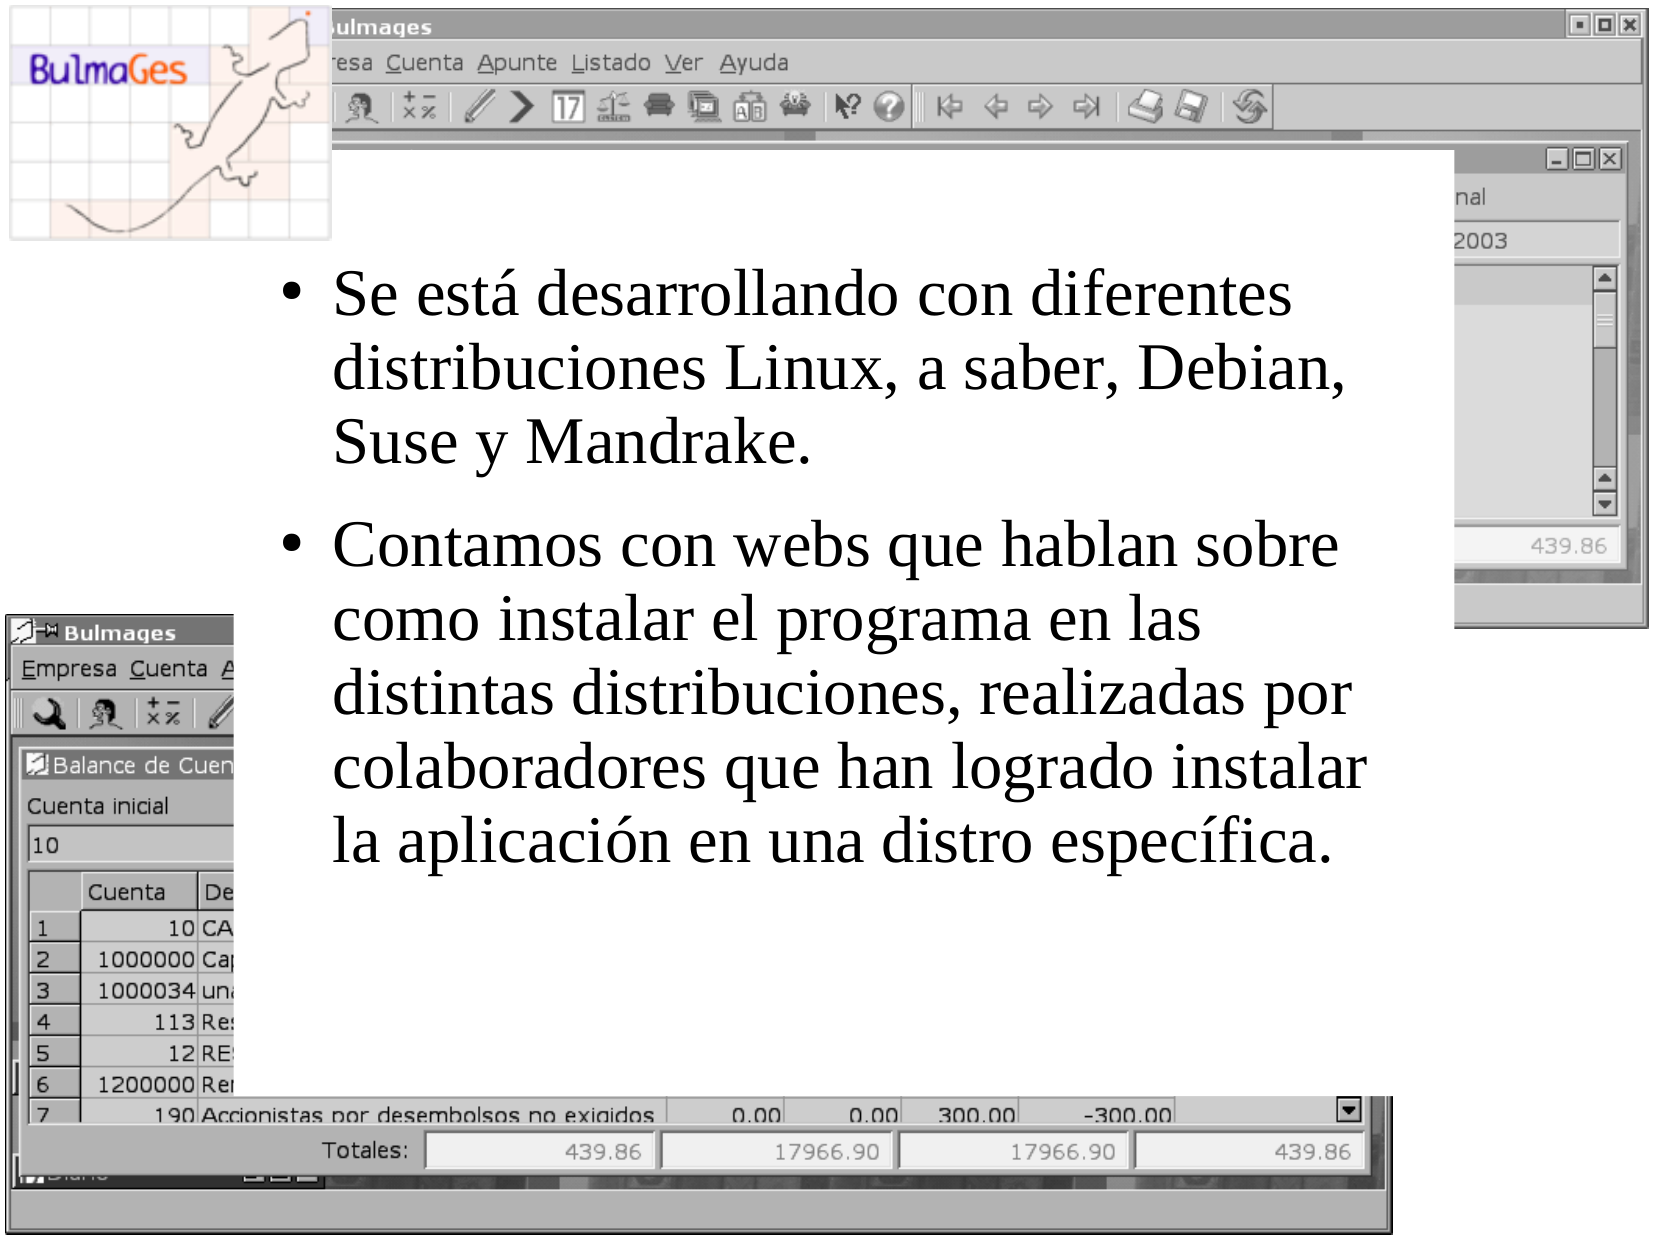

# Tecnología Utilizada
Historia del Proyecto
Presentación
Se está desarrollando con diferentes distribuciones Linux, a saber, Debian, Suse y Mandrake.
Contamos con webs que hablan sobre como instalar el programa en las distintas distribuciones, realizadas por colaboradores que han logrado instalar la aplicación en una distro específica.